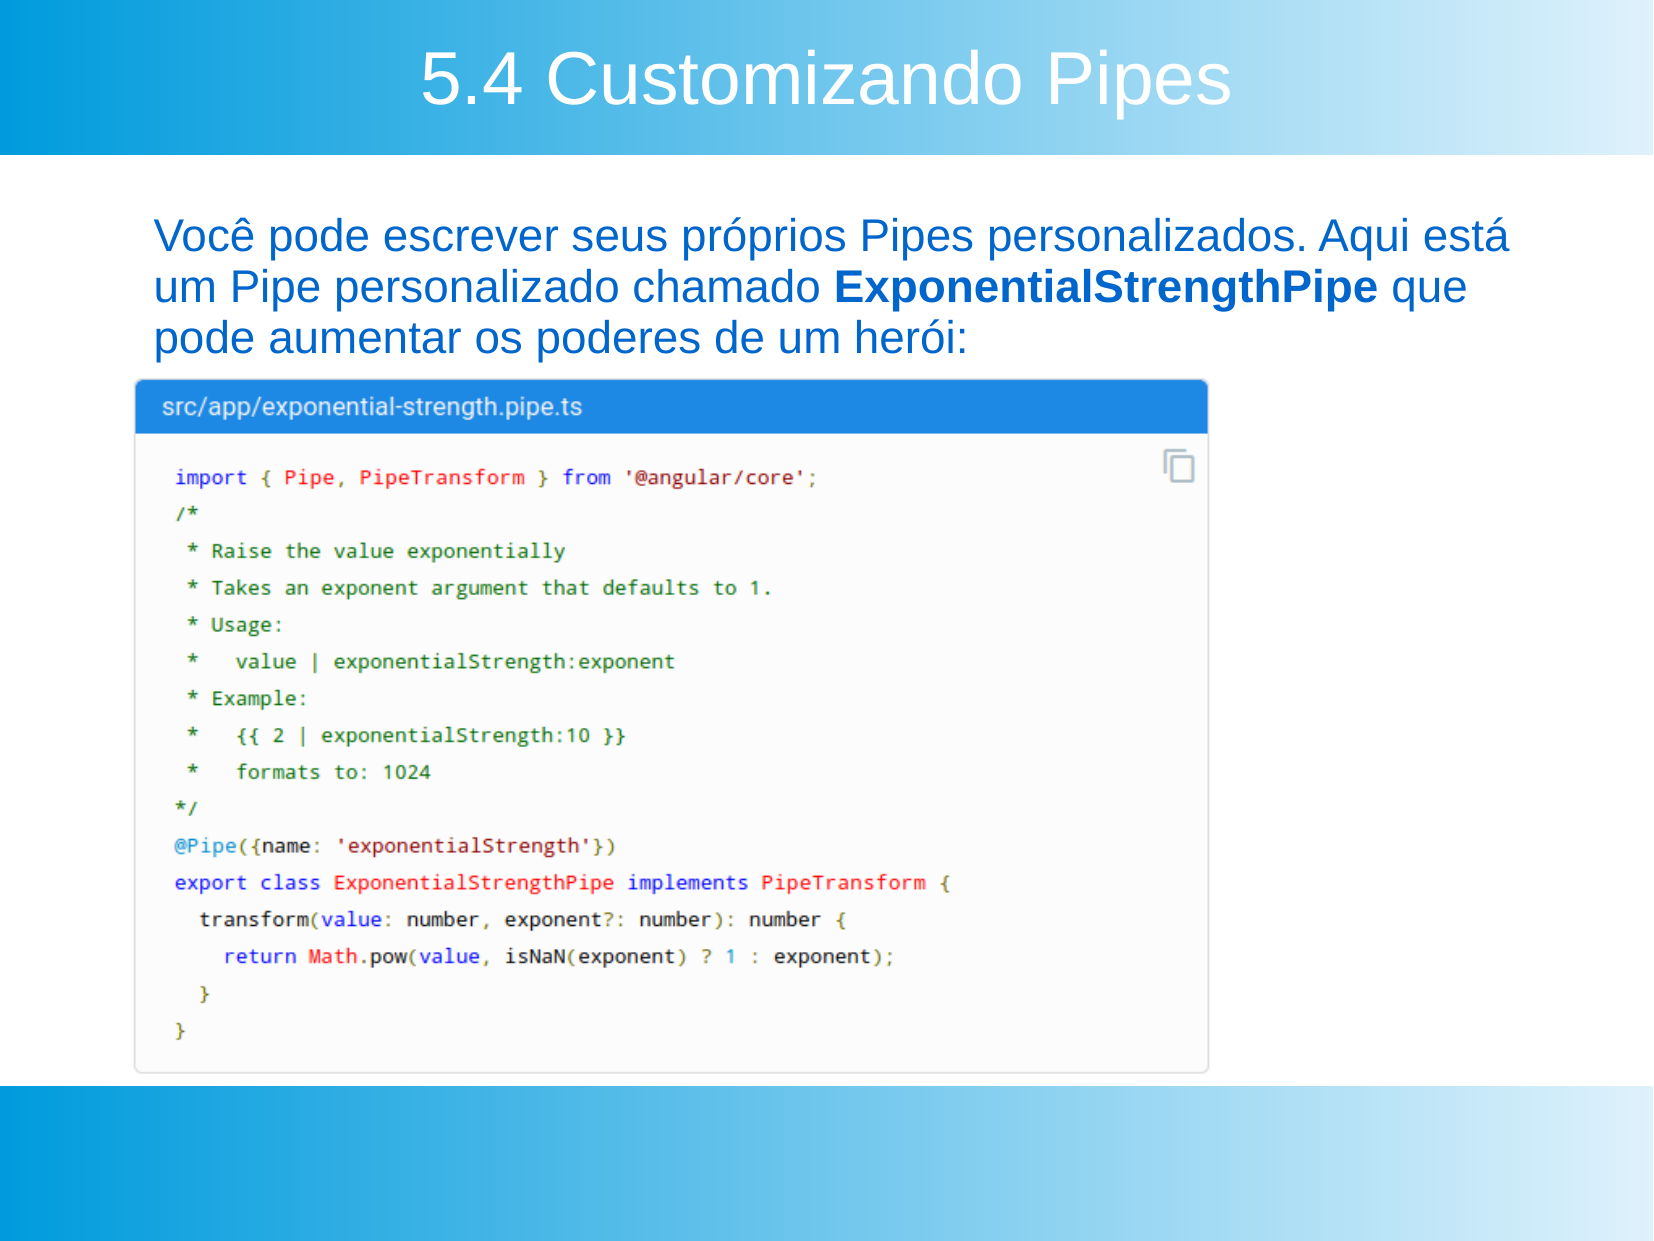

# 5.4 Customizando Pipes
Você pode escrever seus próprios Pipes personalizados. Aqui está um Pipe personalizado chamado ExponentialStrengthPipe que pode aumentar os poderes de um herói: